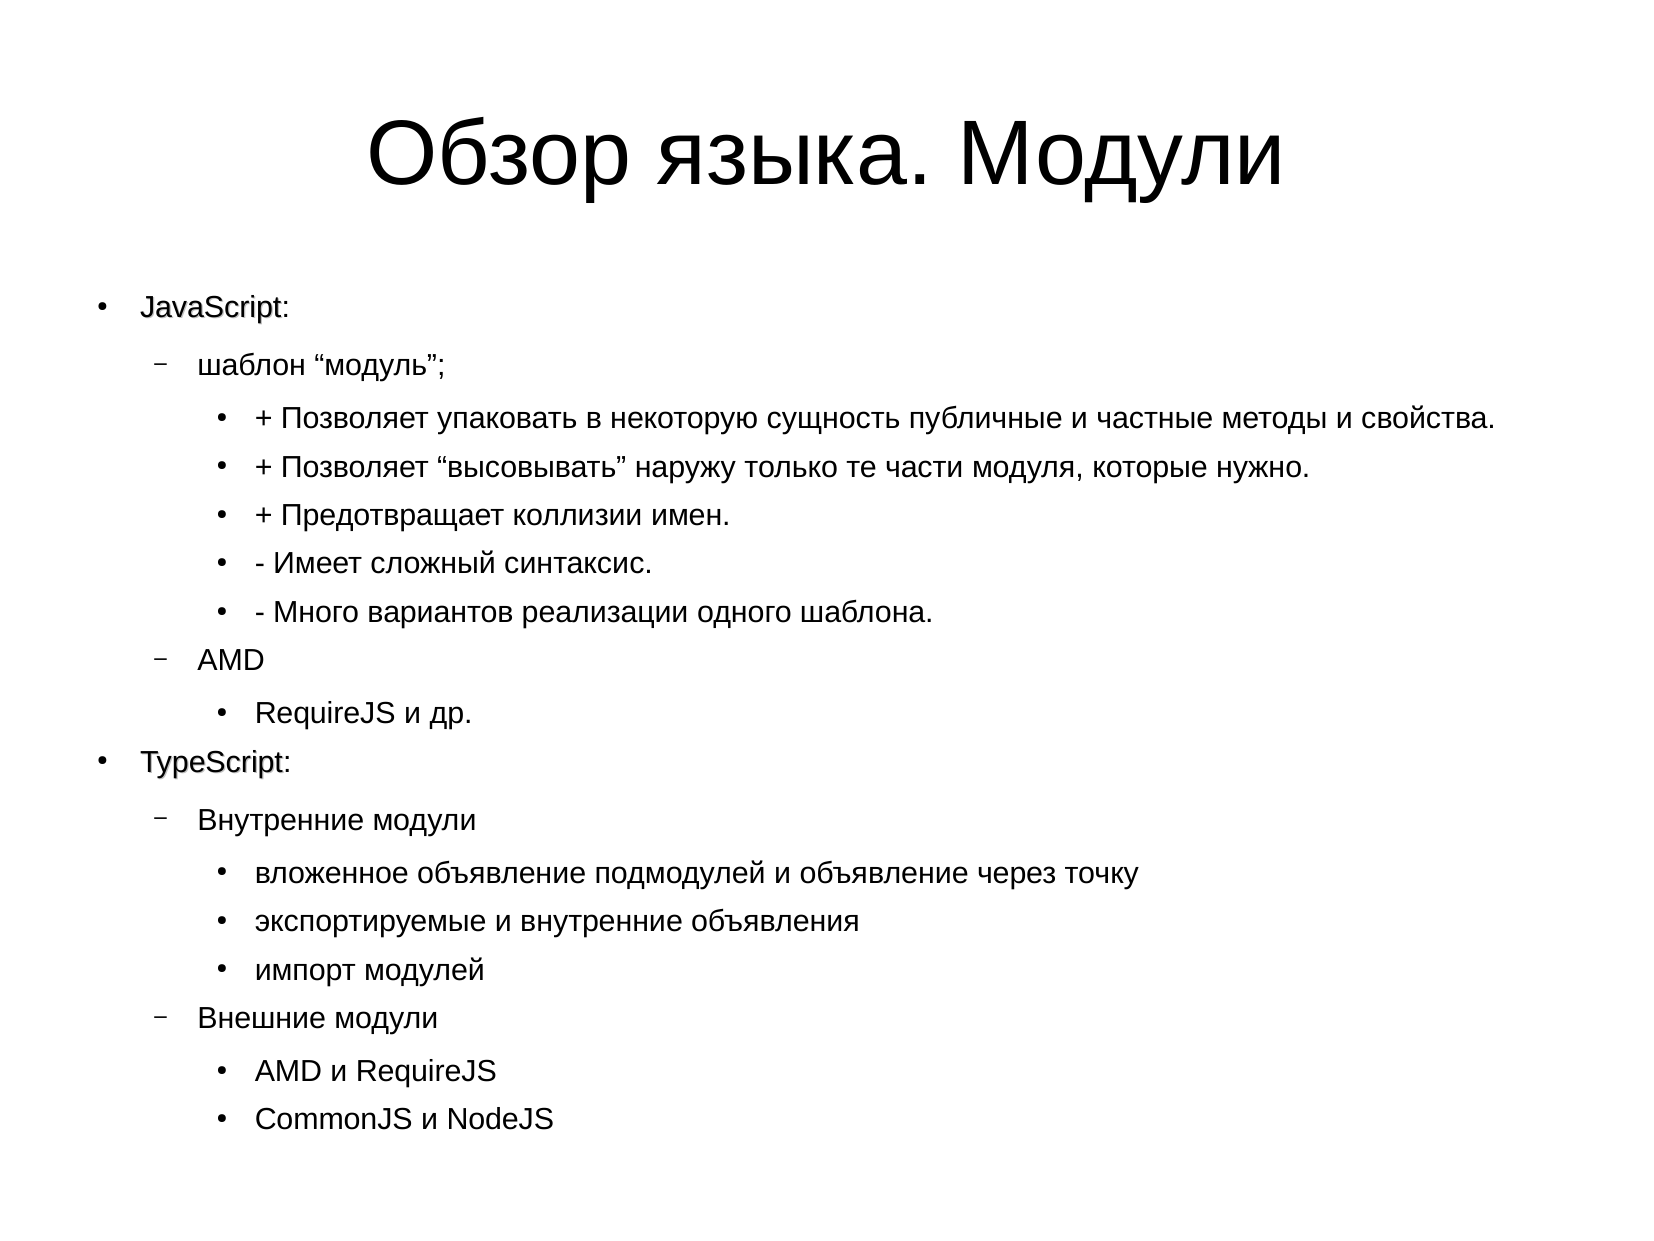

# Обзор языка. Модули
JavaScript:
шаблон “модуль”;
+ Позволяет упаковать в некоторую сущность публичные и частные методы и свойства.
+ Позволяет “высовывать” наружу только те части модуля, которые нужно.
+ Предотвращает коллизии имен.
- Имеет сложный синтаксис.
- Много вариантов реализации одного шаблона.
AMD
RequireJS и др.
TypeScript:
Внутренние модули
вложенное объявление подмодулей и объявление через точку
экспортируемые и внутренние объявления
импорт модулей
Внешние модули
AMD и RequireJS
CommonJS и NodeJS